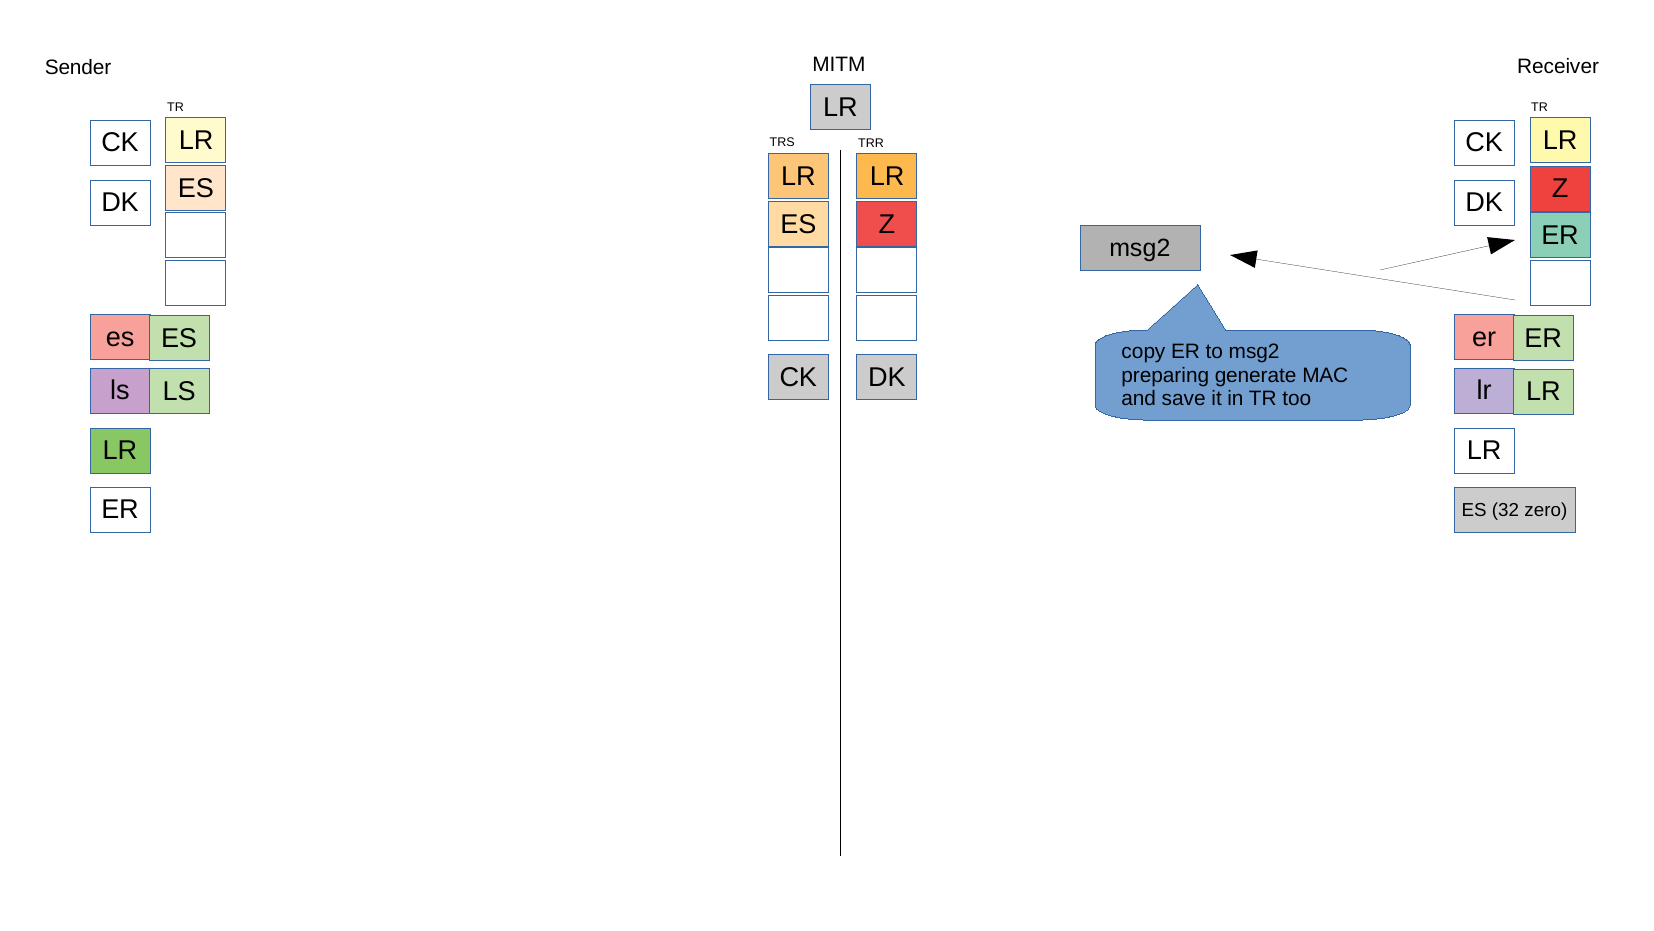

MITM
Receiver
Sender
LR
TR
TR
LR
LR
CK
CK
CK
CK
TRS
TRR
LR
LR
ES
Z
DK
DK
DK
DK
ES
Z
ER
msg2
CK
es
CK
er
ES
ER
copy ER to msg2
preparing generate MAC
and save it in TR too
CK
DK
CK
ls
CK
lr
LS
LR
LR
LR
ER
ES (32 zero)